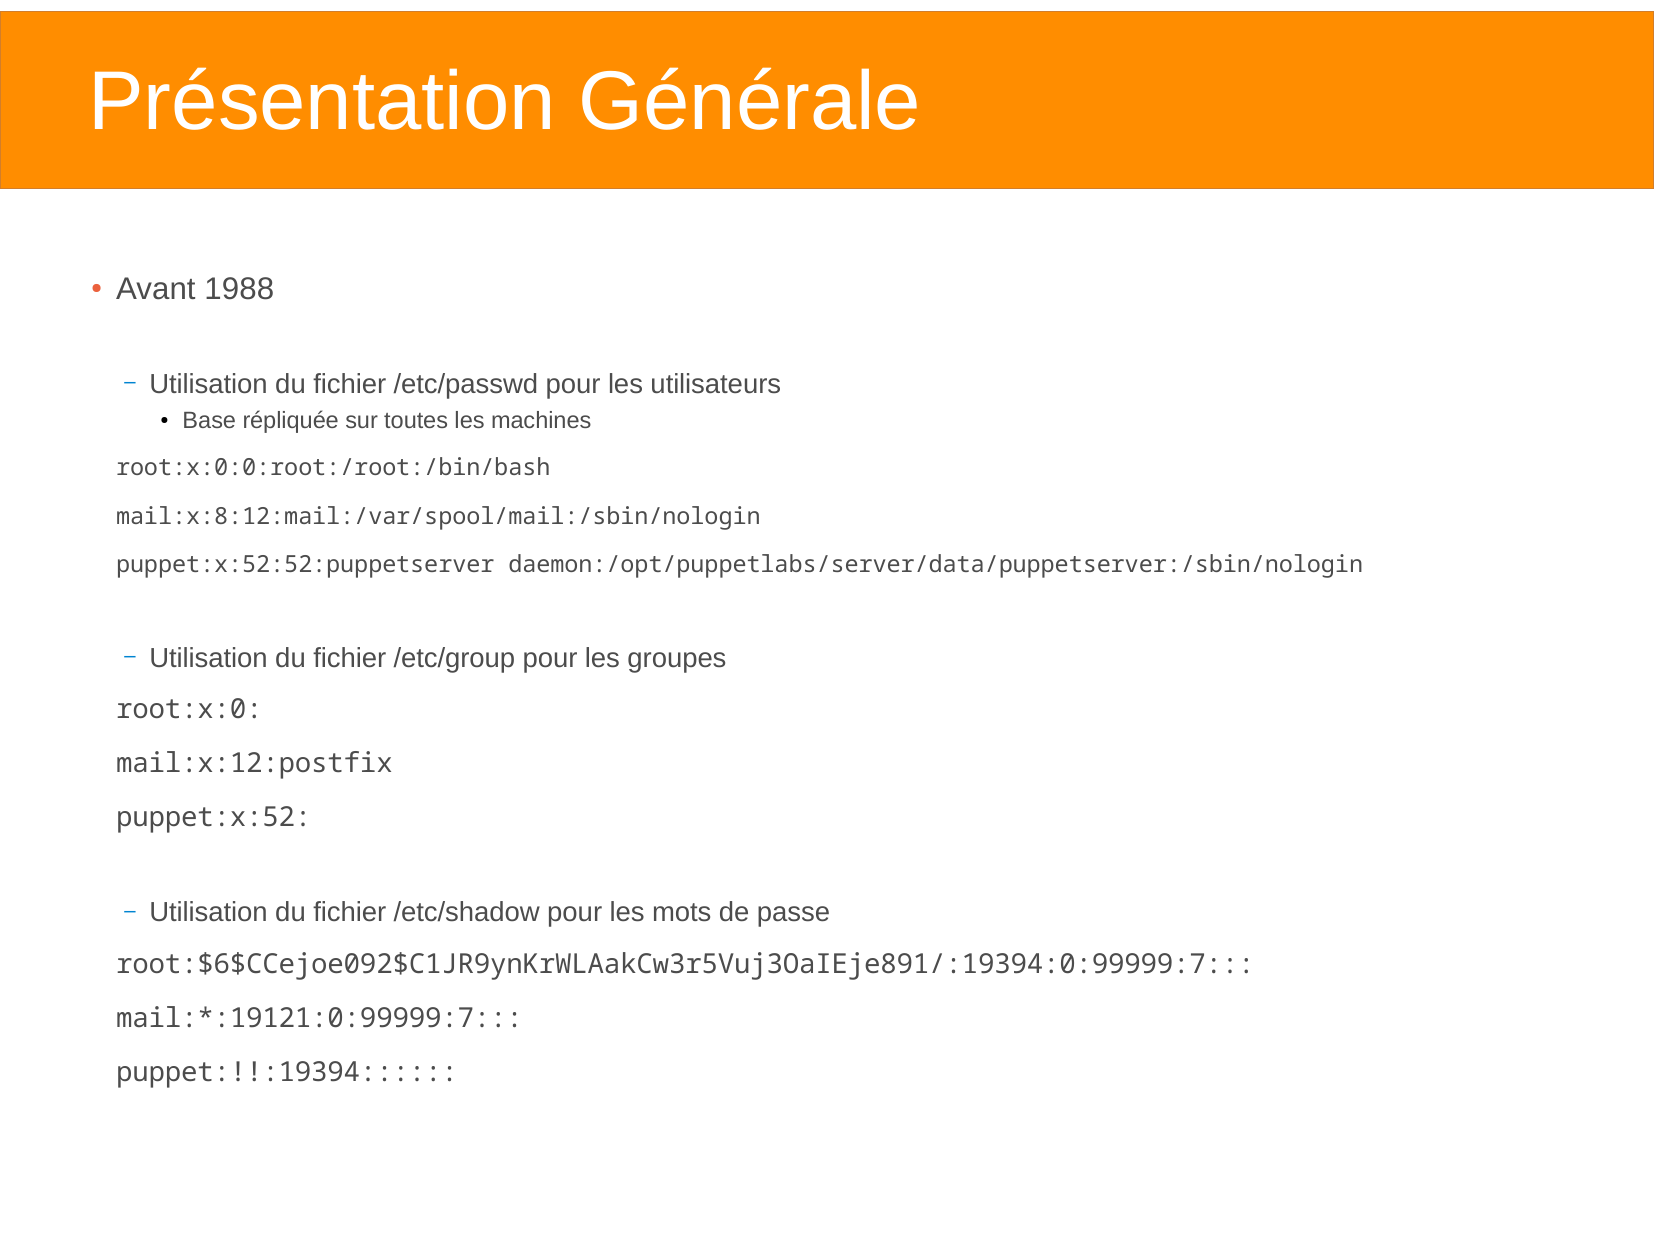

Présentation Générale
# Avant 1988
Utilisation du fichier /etc/passwd pour les utilisateurs
Base répliquée sur toutes les machines
root:x:0:0:root:/root:/bin/bash
mail:x:8:12:mail:/var/spool/mail:/sbin/nologin
puppet:x:52:52:puppetserver daemon:/opt/puppetlabs/server/data/puppetserver:/sbin/nologin
Utilisation du fichier /etc/group pour les groupes
root:x:0:
mail:x:12:postfix
puppet:x:52:
Utilisation du fichier /etc/shadow pour les mots de passe
root:$6$CCejoe092$C1JR9ynKrWLAakCw3r5Vuj3OaIEje891/:19394:0:99999:7:::
mail:*:19121:0:99999:7:::
puppet:!!:19394::::::